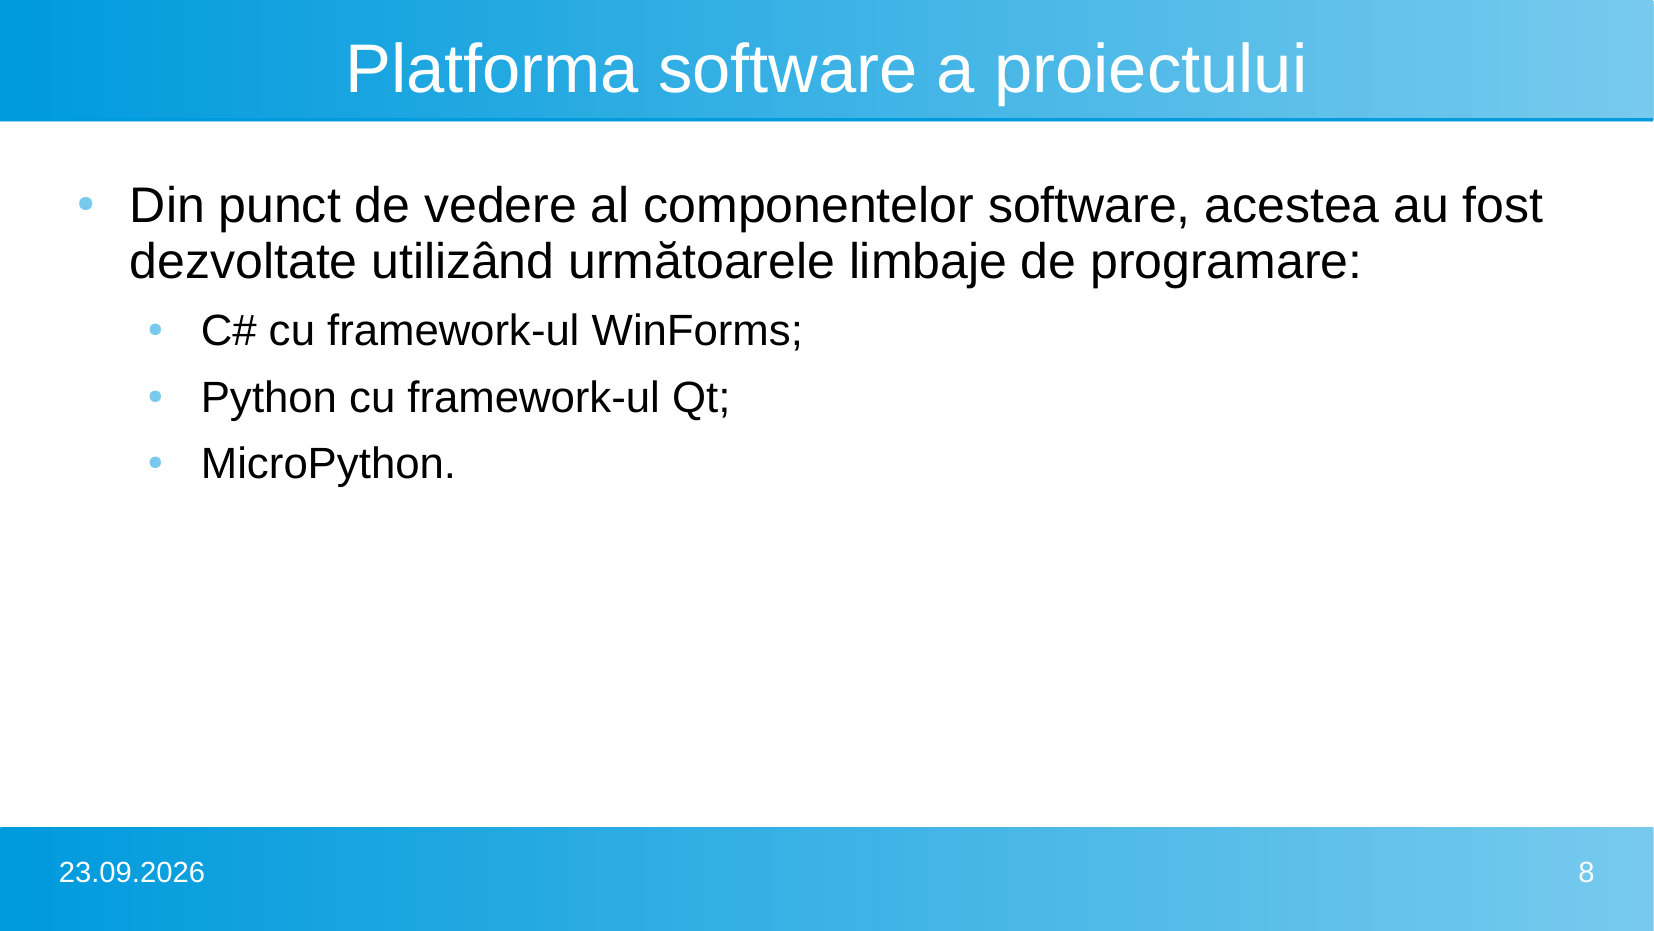

# Platforma software a proiectului
Din punct de vedere al componentelor software, acestea au fost dezvoltate utilizând următoarele limbaje de programare:
C# cu framework-ul WinForms;
Python cu framework-ul Qt;
MicroPython.
8